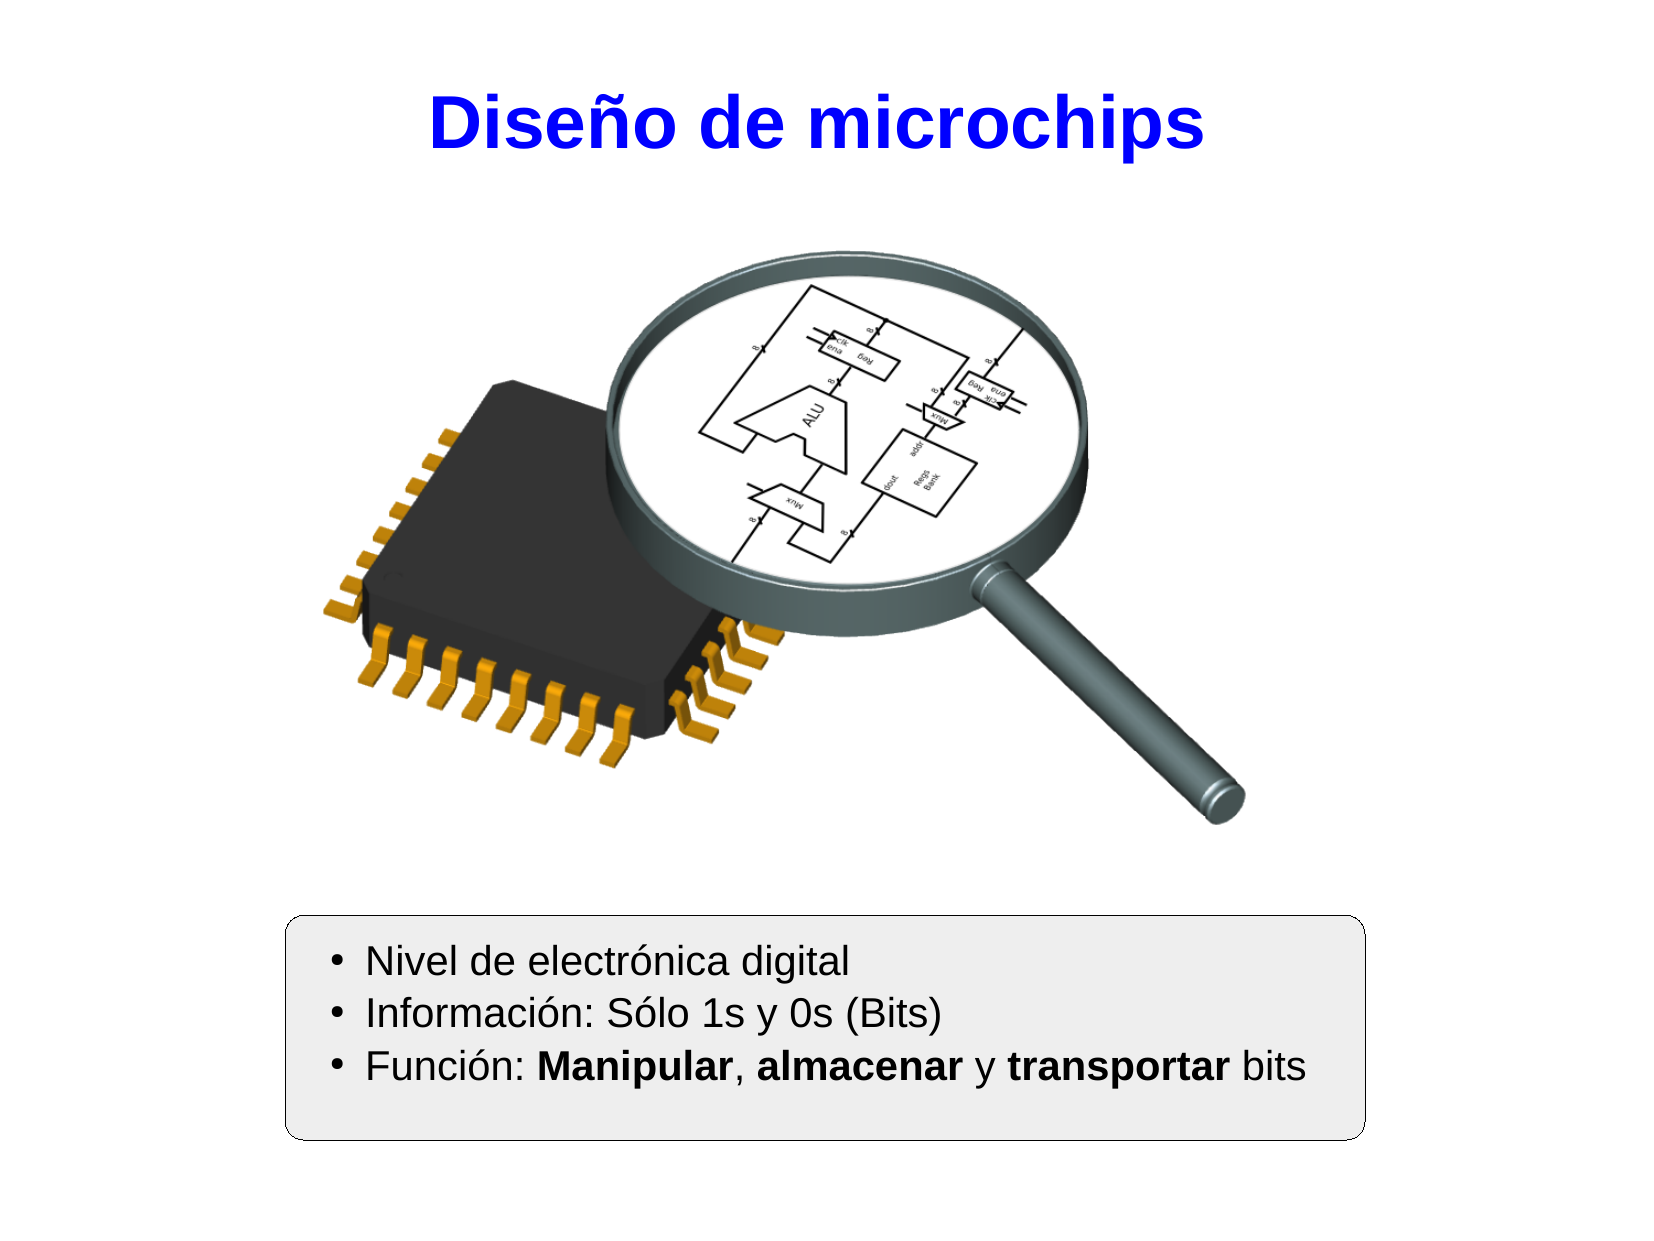

Diseño de microchips
Nivel de electrónica digital
Información: Sólo 1s y 0s (Bits)
Función: Manipular, almacenar y transportar bits